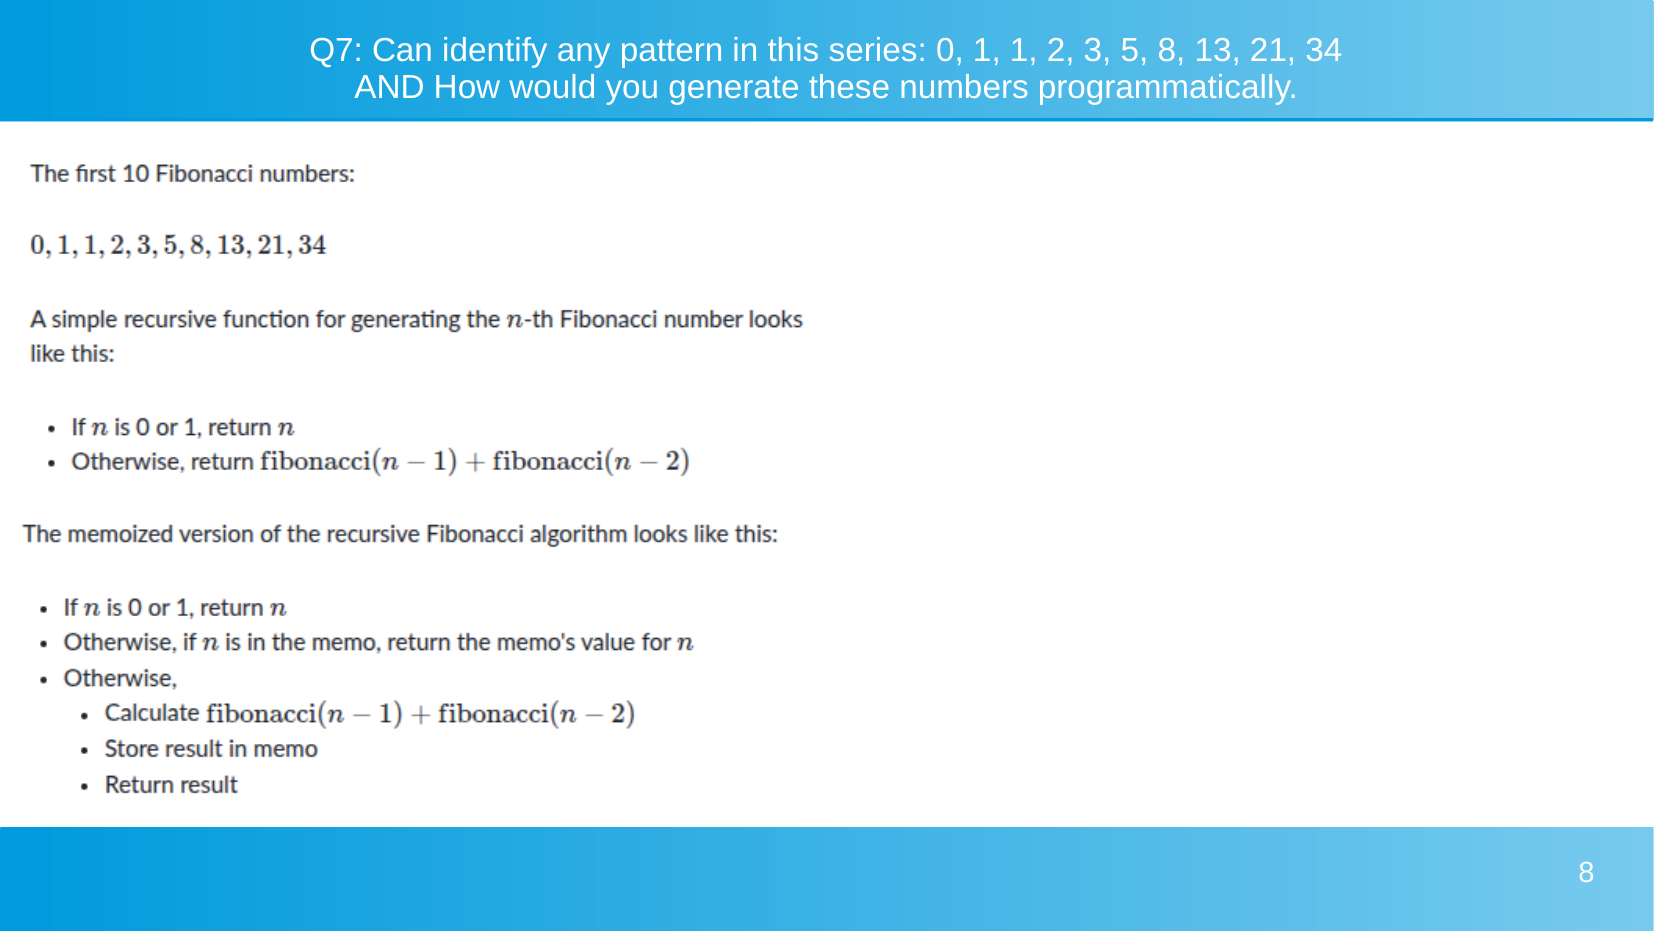

# Q7: Can identify any pattern in this series: 0, 1, 1, 2, 3, 5, 8, 13, 21, 34 AND How would you generate these numbers programmatically.
8